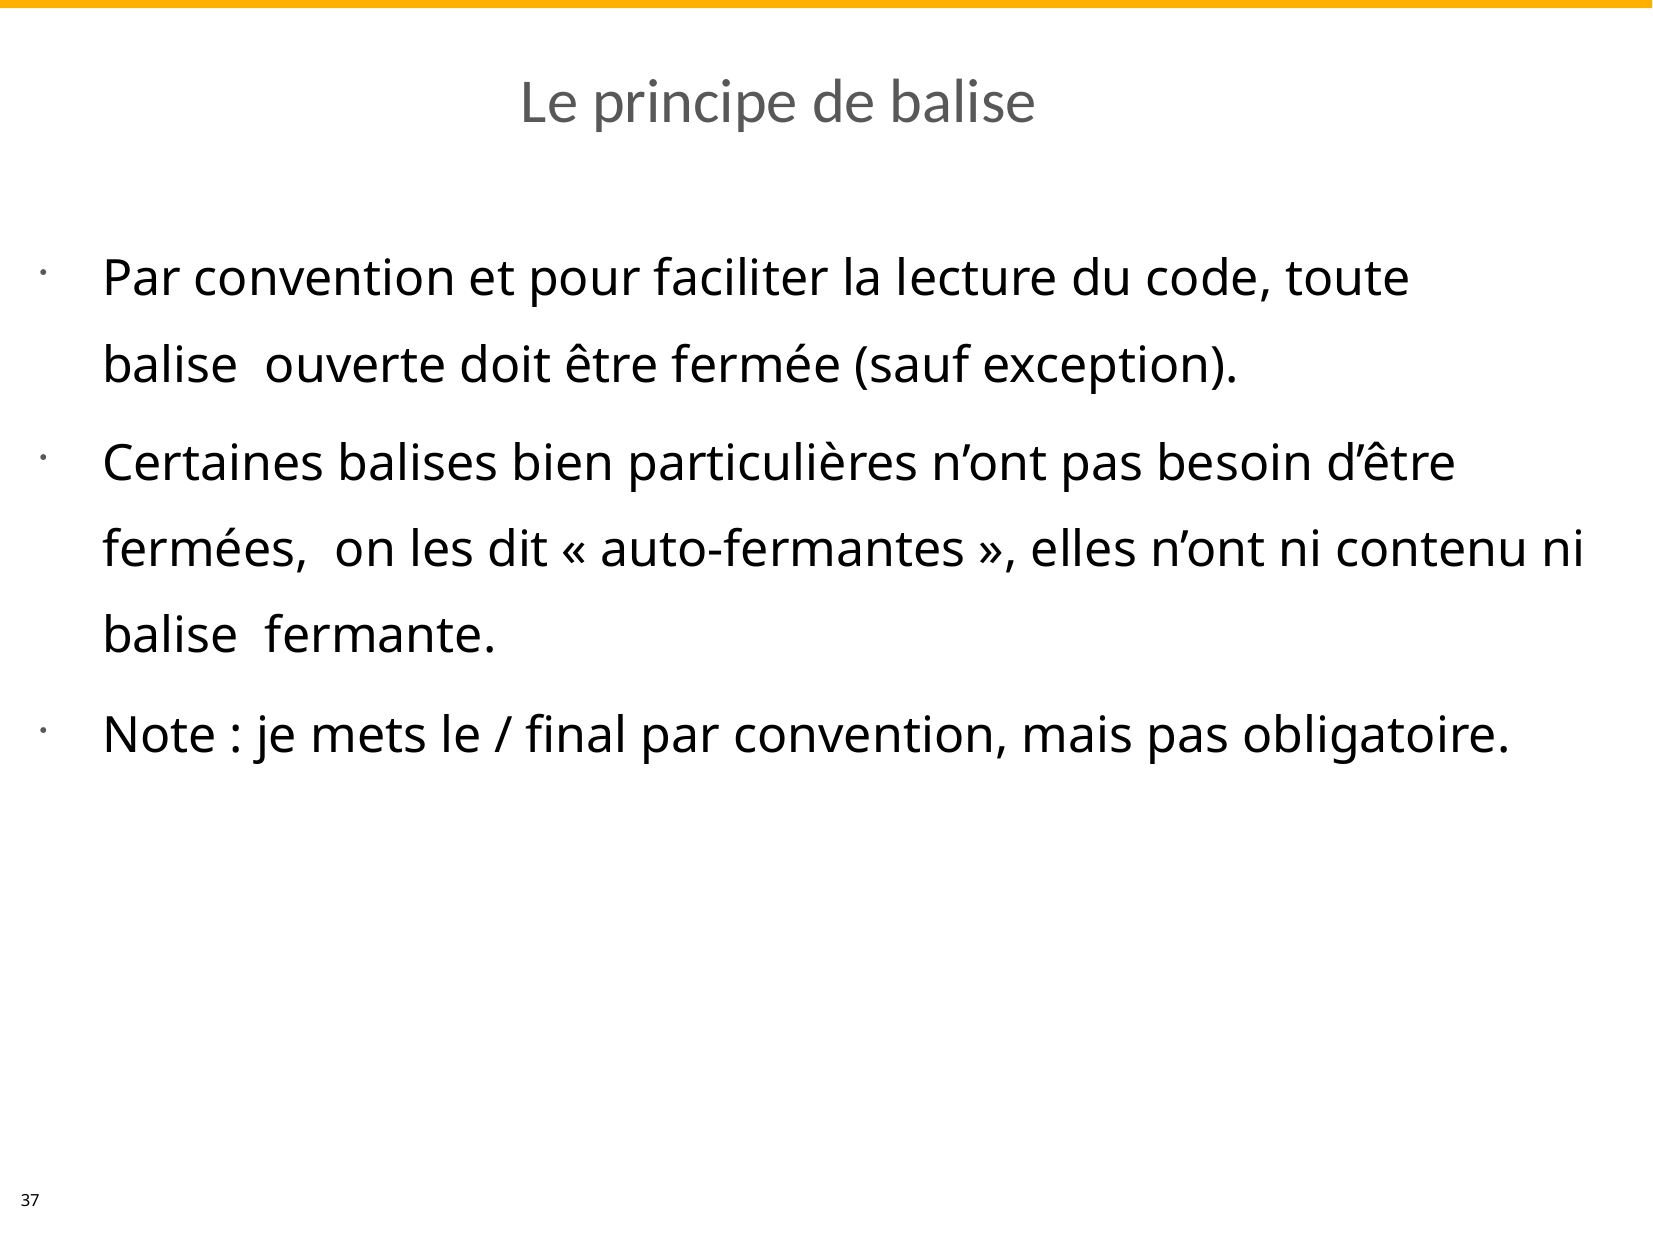

# Le principe de balise
Par convention et pour faciliter la lecture du code, toute balise ouverte doit être fermée (sauf exception).
Certaines balises bien particulières n’ont pas besoin d’être fermées, on les dit « auto-fermantes », elles n’ont ni contenu ni balise fermante.
Note : je mets le / final par convention, mais pas obligatoire.
37